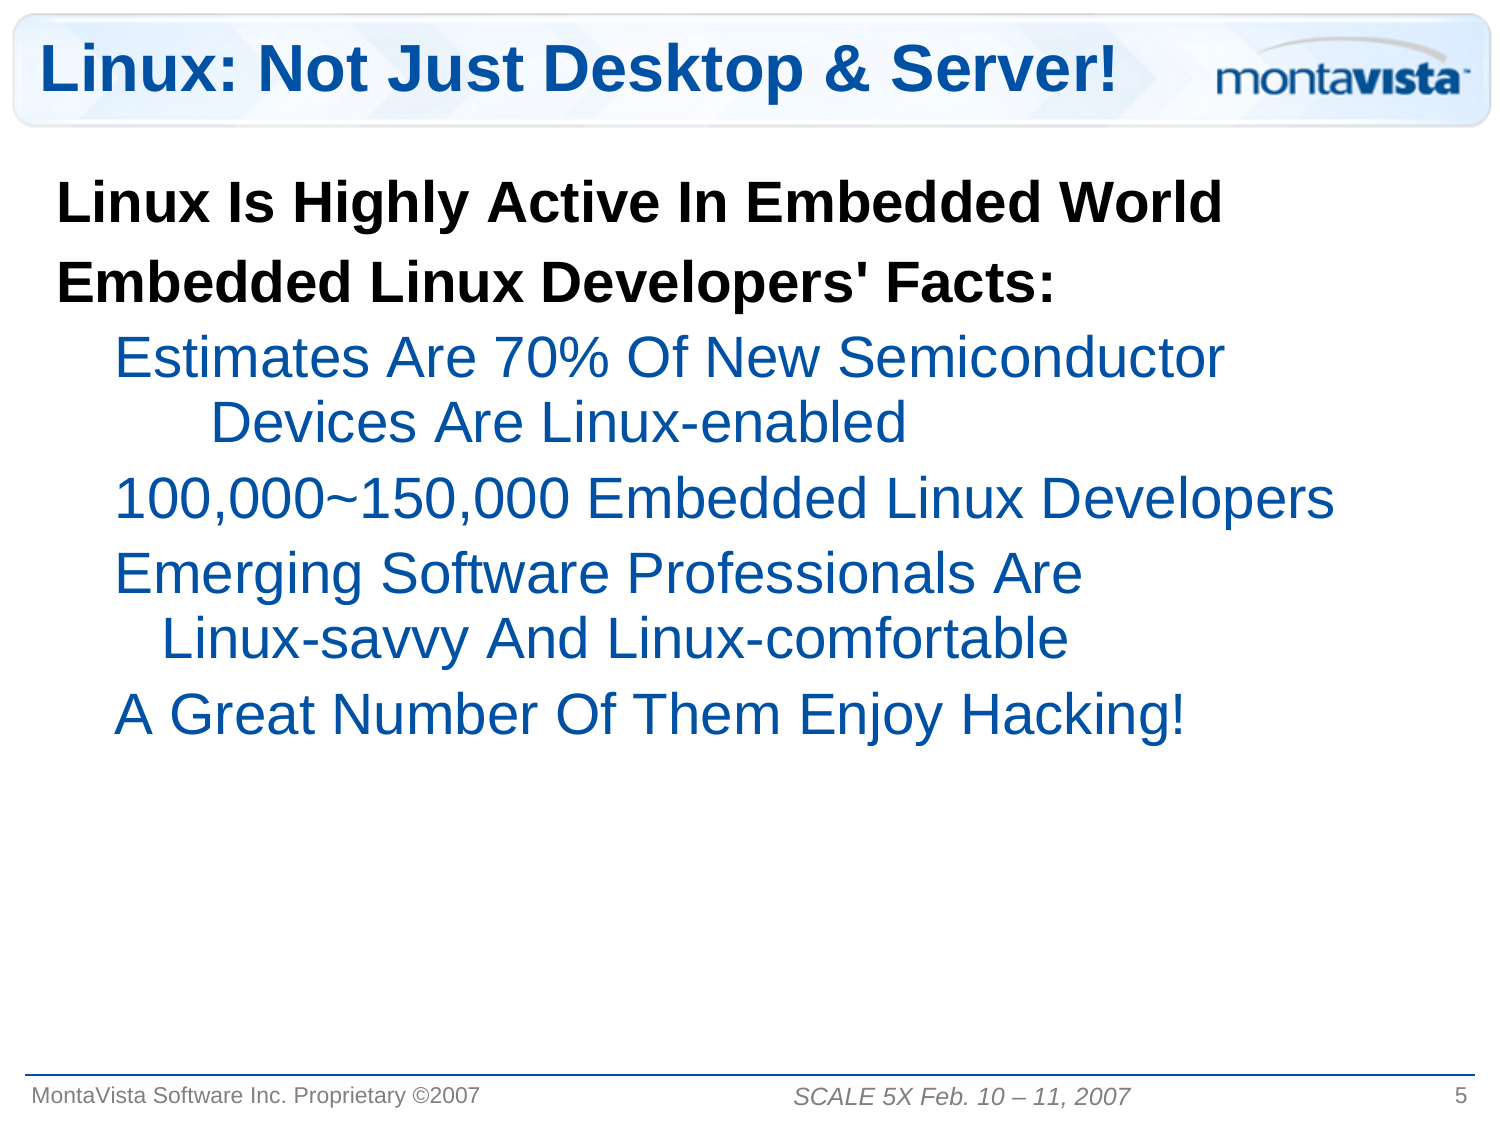

# Linux: Not Just Desktop & Server!
 Linux Is Highly Active In Embedded World
 Embedded Linux Developers' Facts:
Estimates Are 70% Of New Semiconductor
 Devices Are Linux-enabled
100,000~150,000 Embedded Linux Developers
Emerging Software Professionals Are
Linux-savvy And Linux-comfortable
A Great Number Of Them Enjoy Hacking!
5